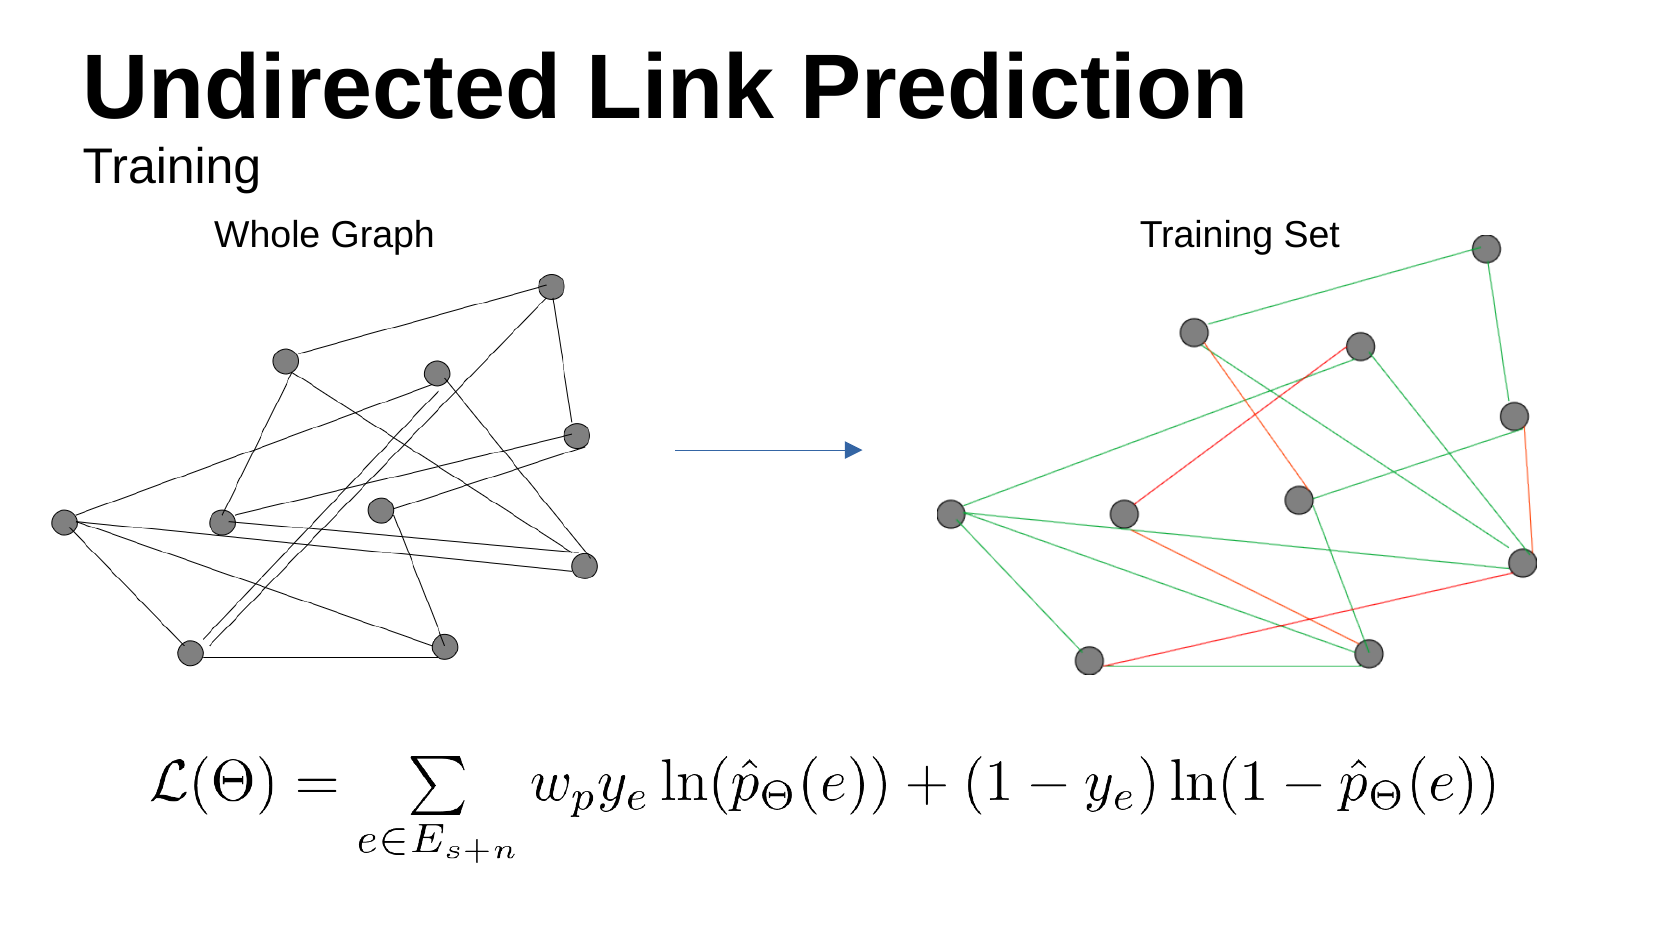

# Undirected Link Prediction Training
Whole Graph
Training Set